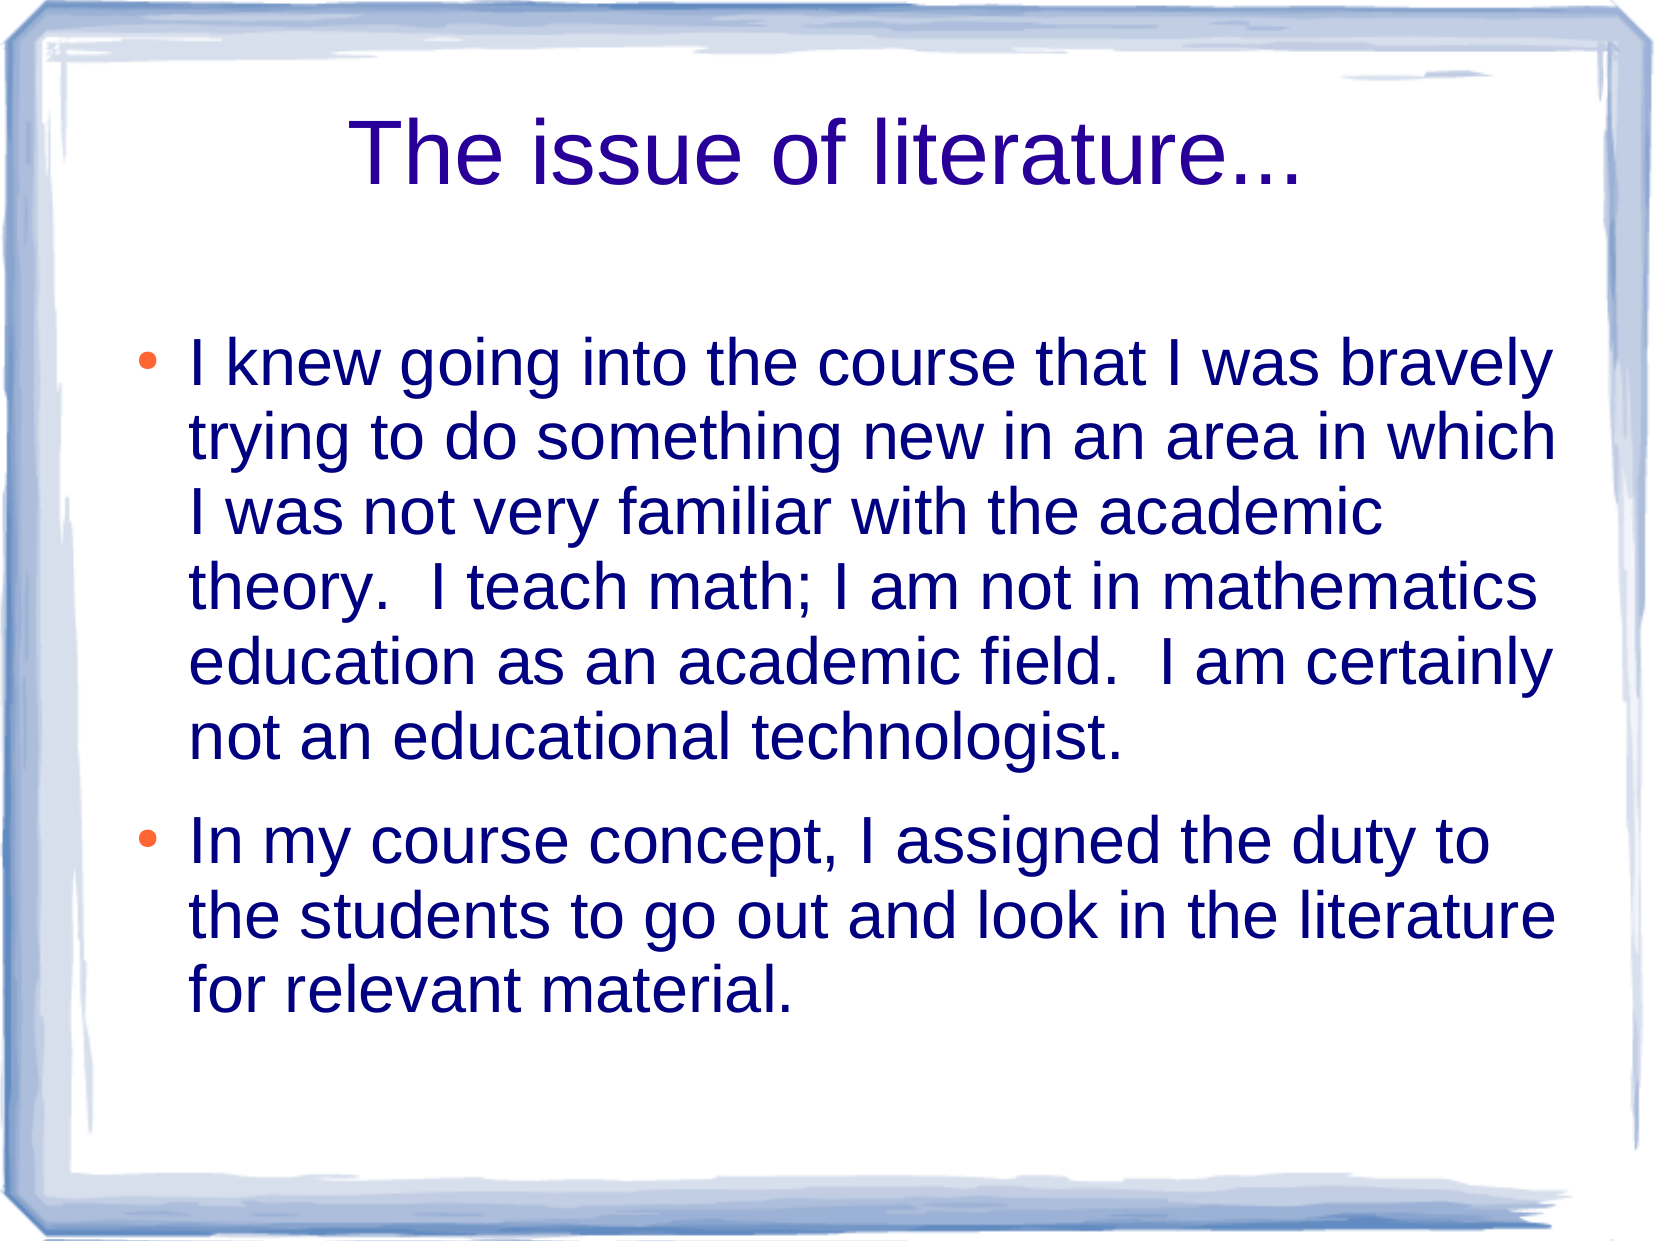

# The issue of literature...
I knew going into the course that I was bravely trying to do something new in an area in which I was not very familiar with the academic theory. I teach math; I am not in mathematics education as an academic field. I am certainly not an educational technologist.
In my course concept, I assigned the duty to the students to go out and look in the literature for relevant material.